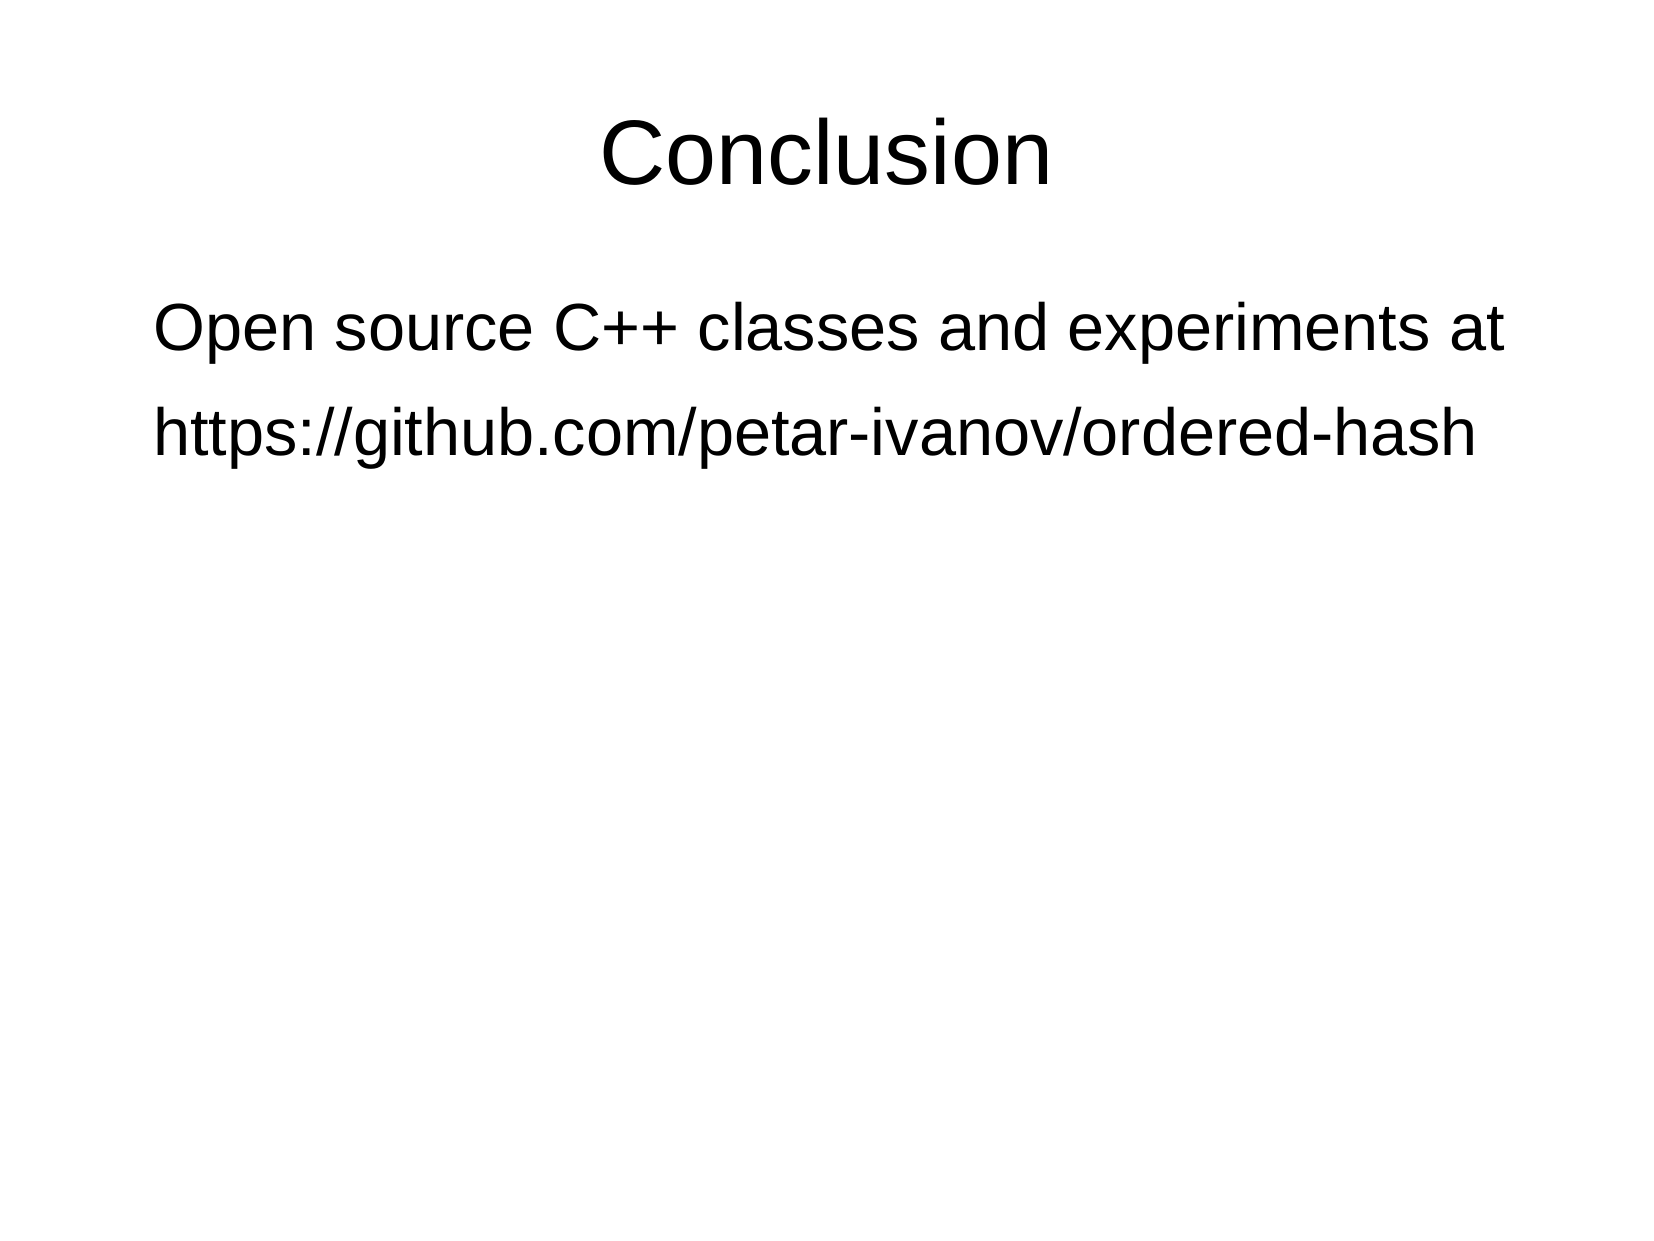

# Conclusion
Open source C++ classes and experiments at
https://github.com/petar-ivanov/ordered-hash